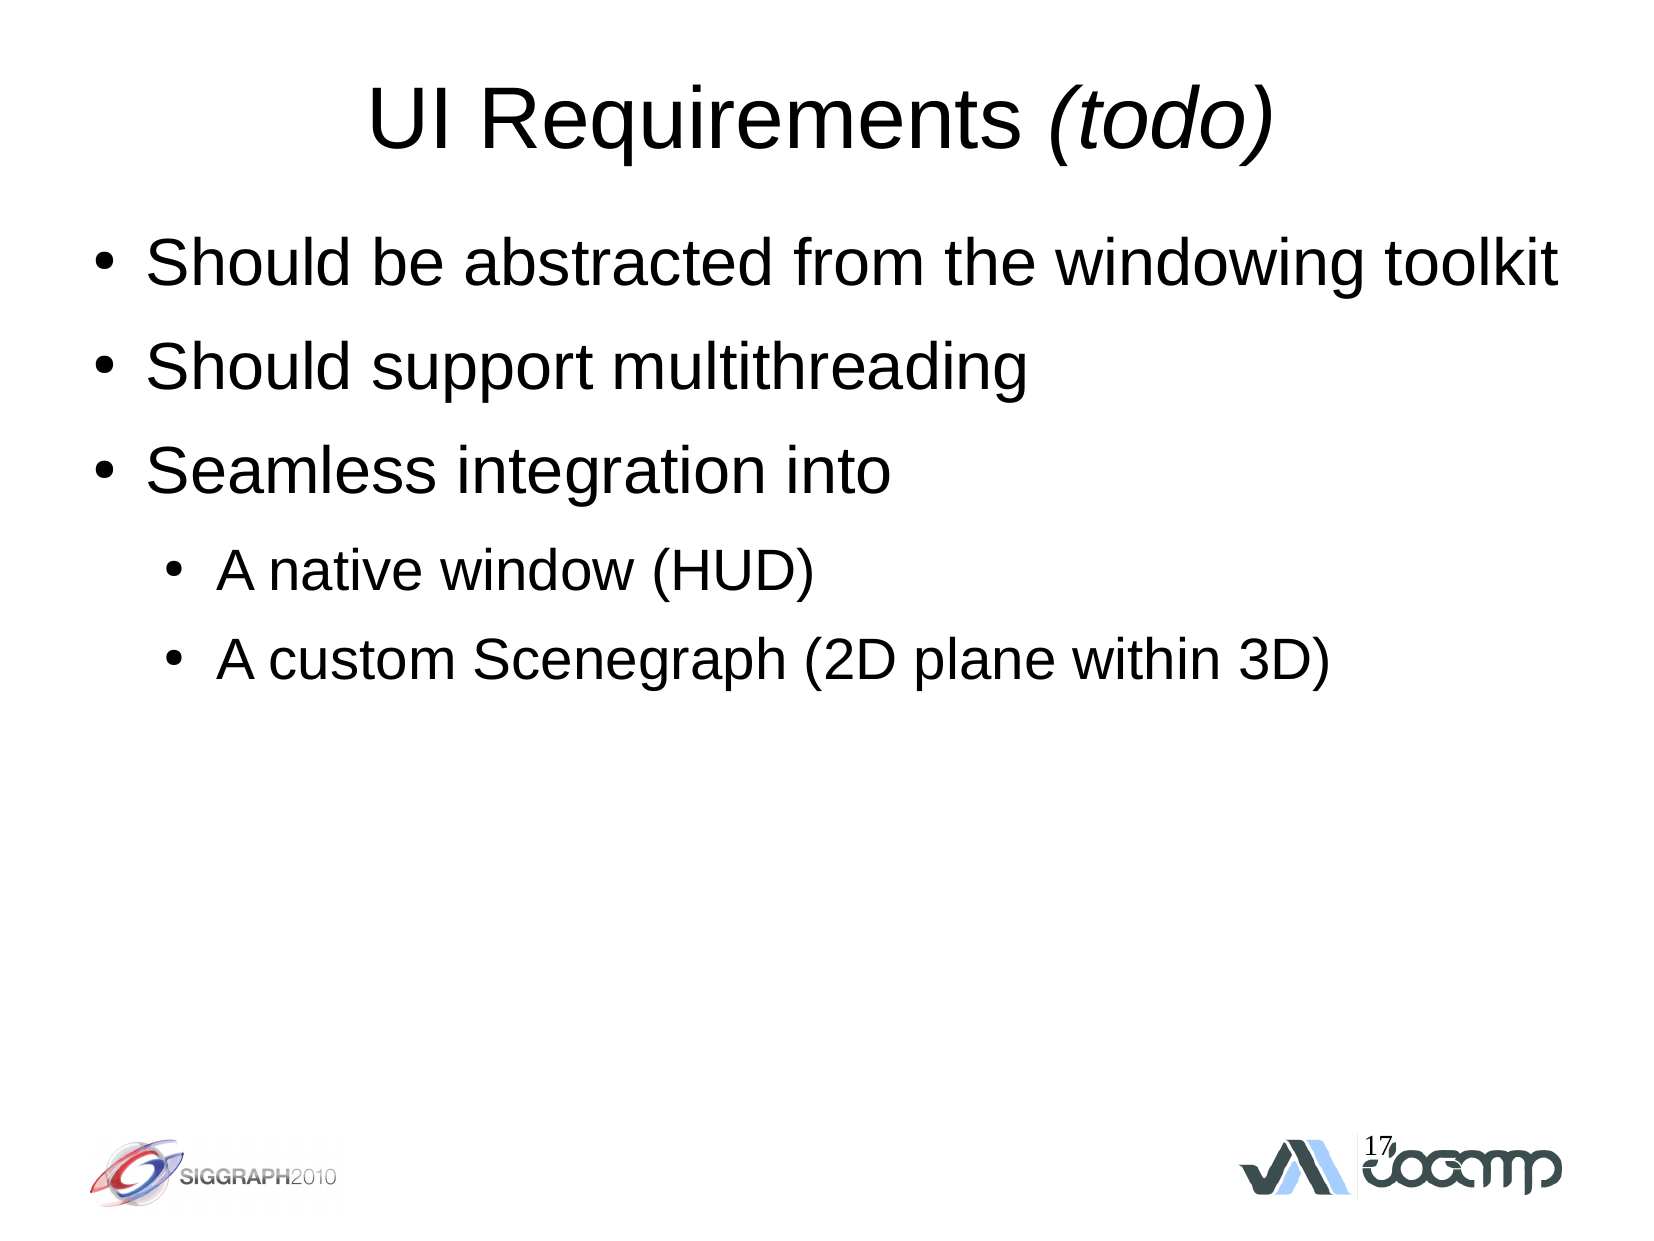

# UI Requirements (todo)
Should be abstracted from the windowing toolkit
Should support multithreading
Seamless integration into
A native window (HUD)
A custom Scenegraph (2D plane within 3D)
17